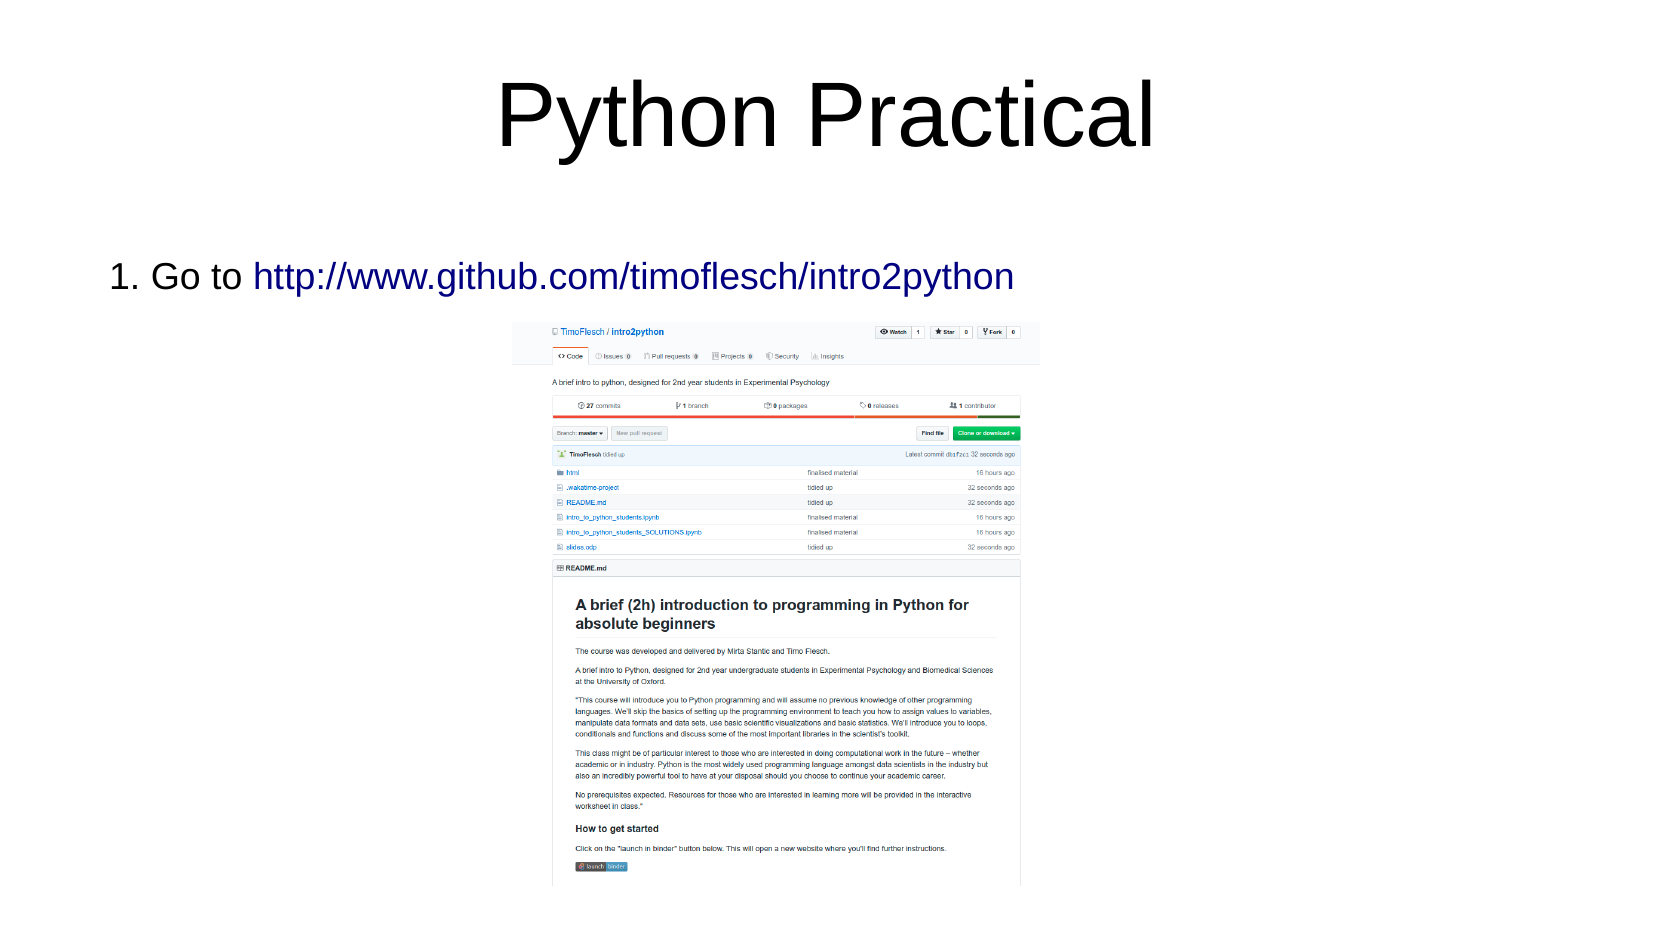

# Python Practical
1. Go to http://www.github.com/timoflesch/intro2python